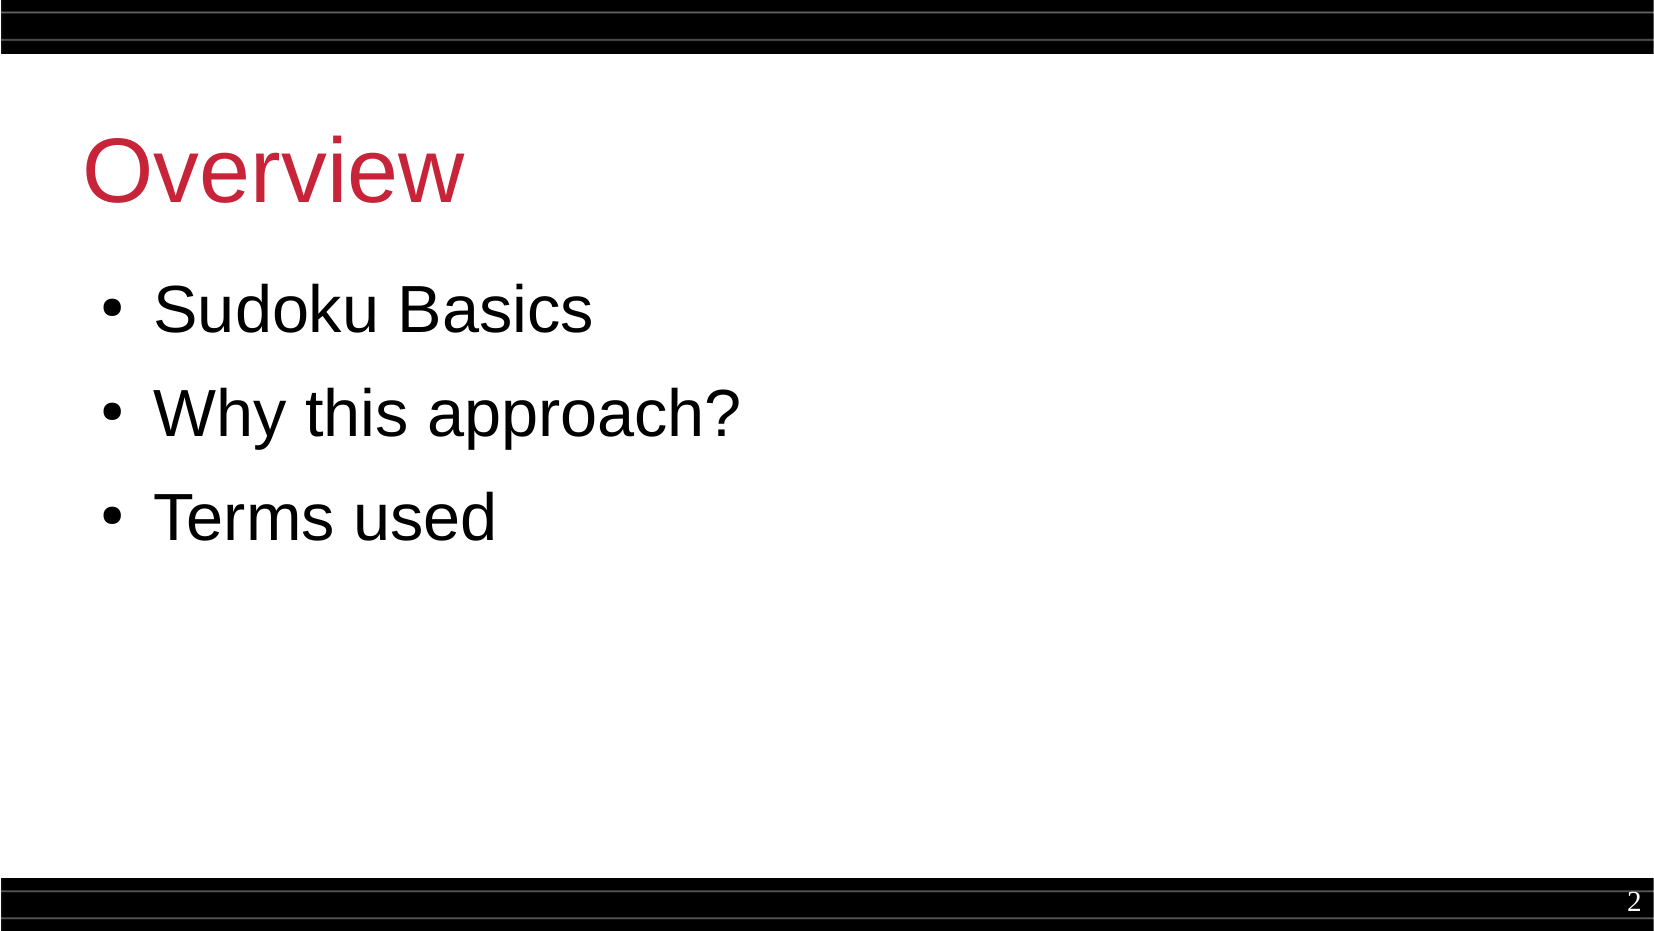

# Overview
Sudoku Basics
Why this approach?
Terms used